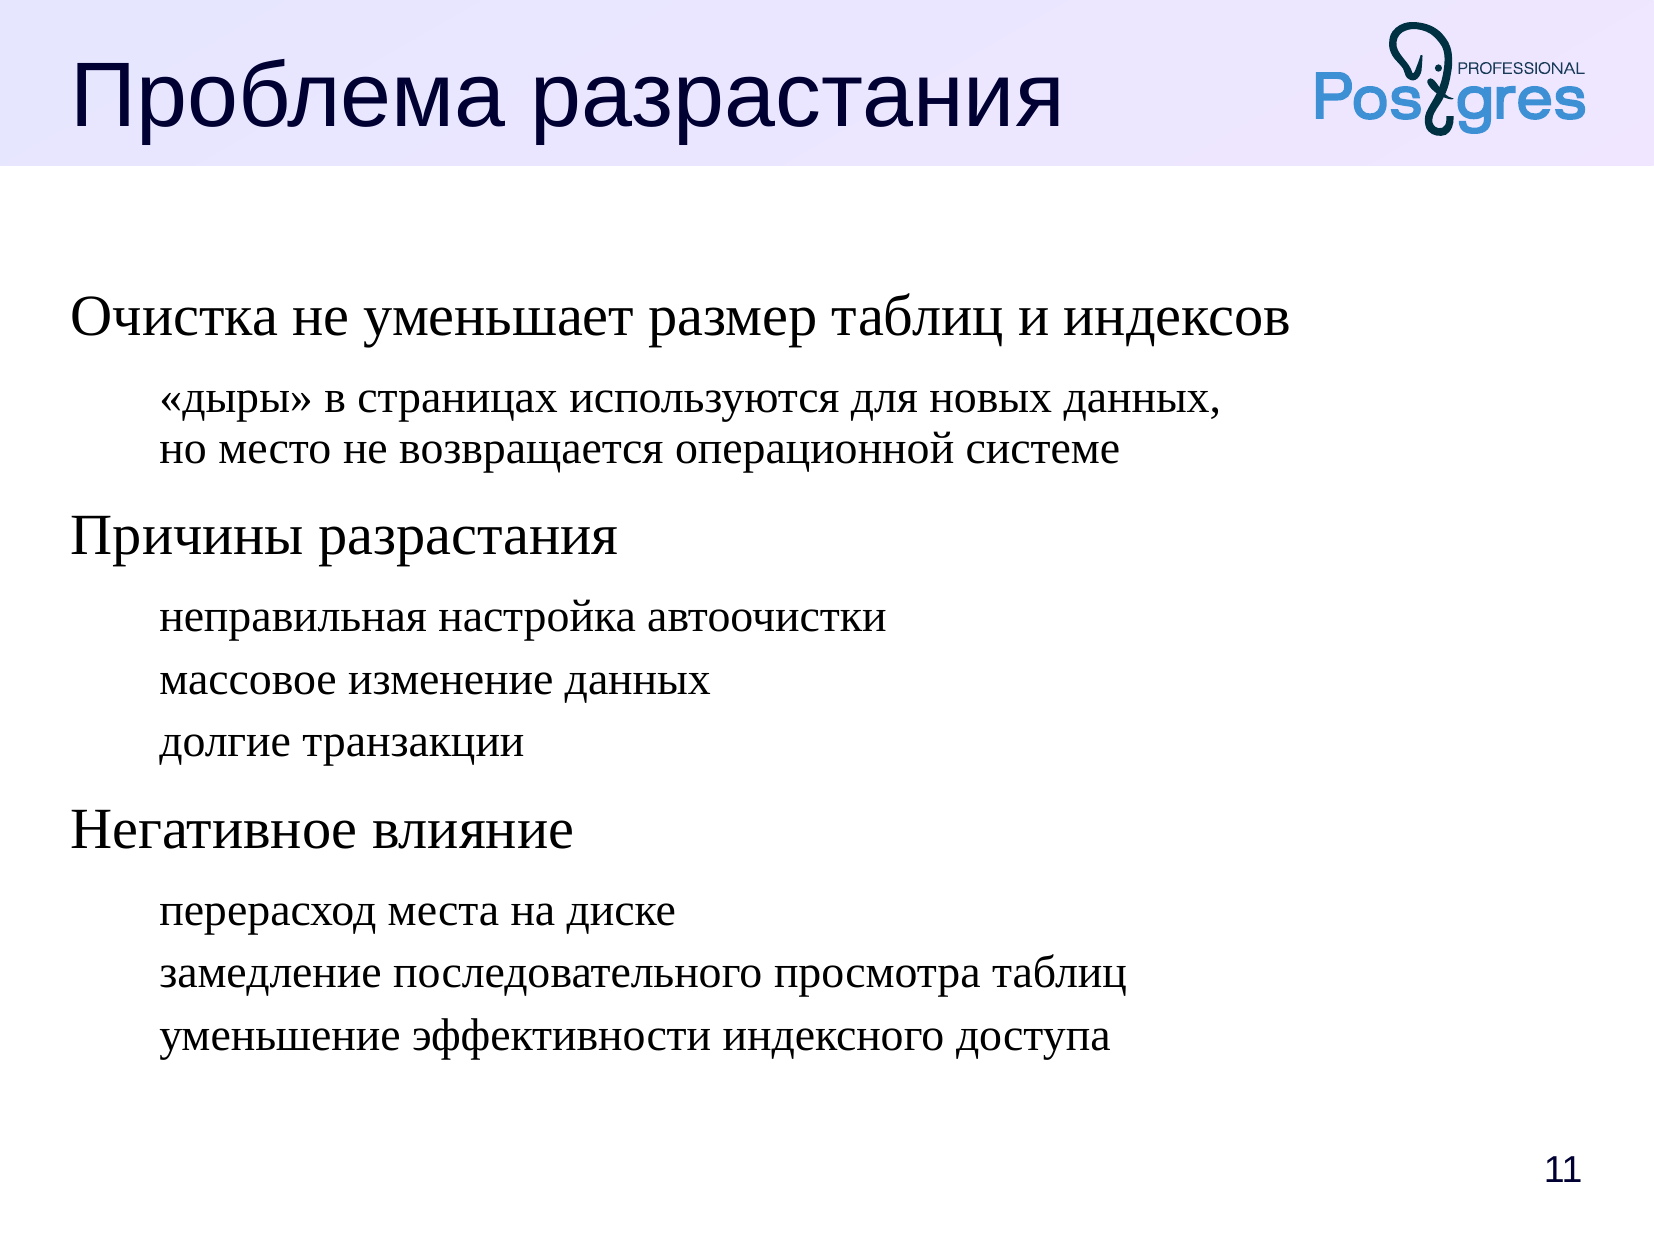

# Проблема разрастания
Очистка не уменьшает размер таблиц и индексов
«дыры» в страницах используются для новых данных,
но место не возвращается операционной системе
Причины разрастания
неправильная настройка автоочистки
массовое изменение данных
долгие транзакции
Негативное влияние
перерасход места на диске
замедление последовательного просмотра таблиц
уменьшение эффективности индексного доступа